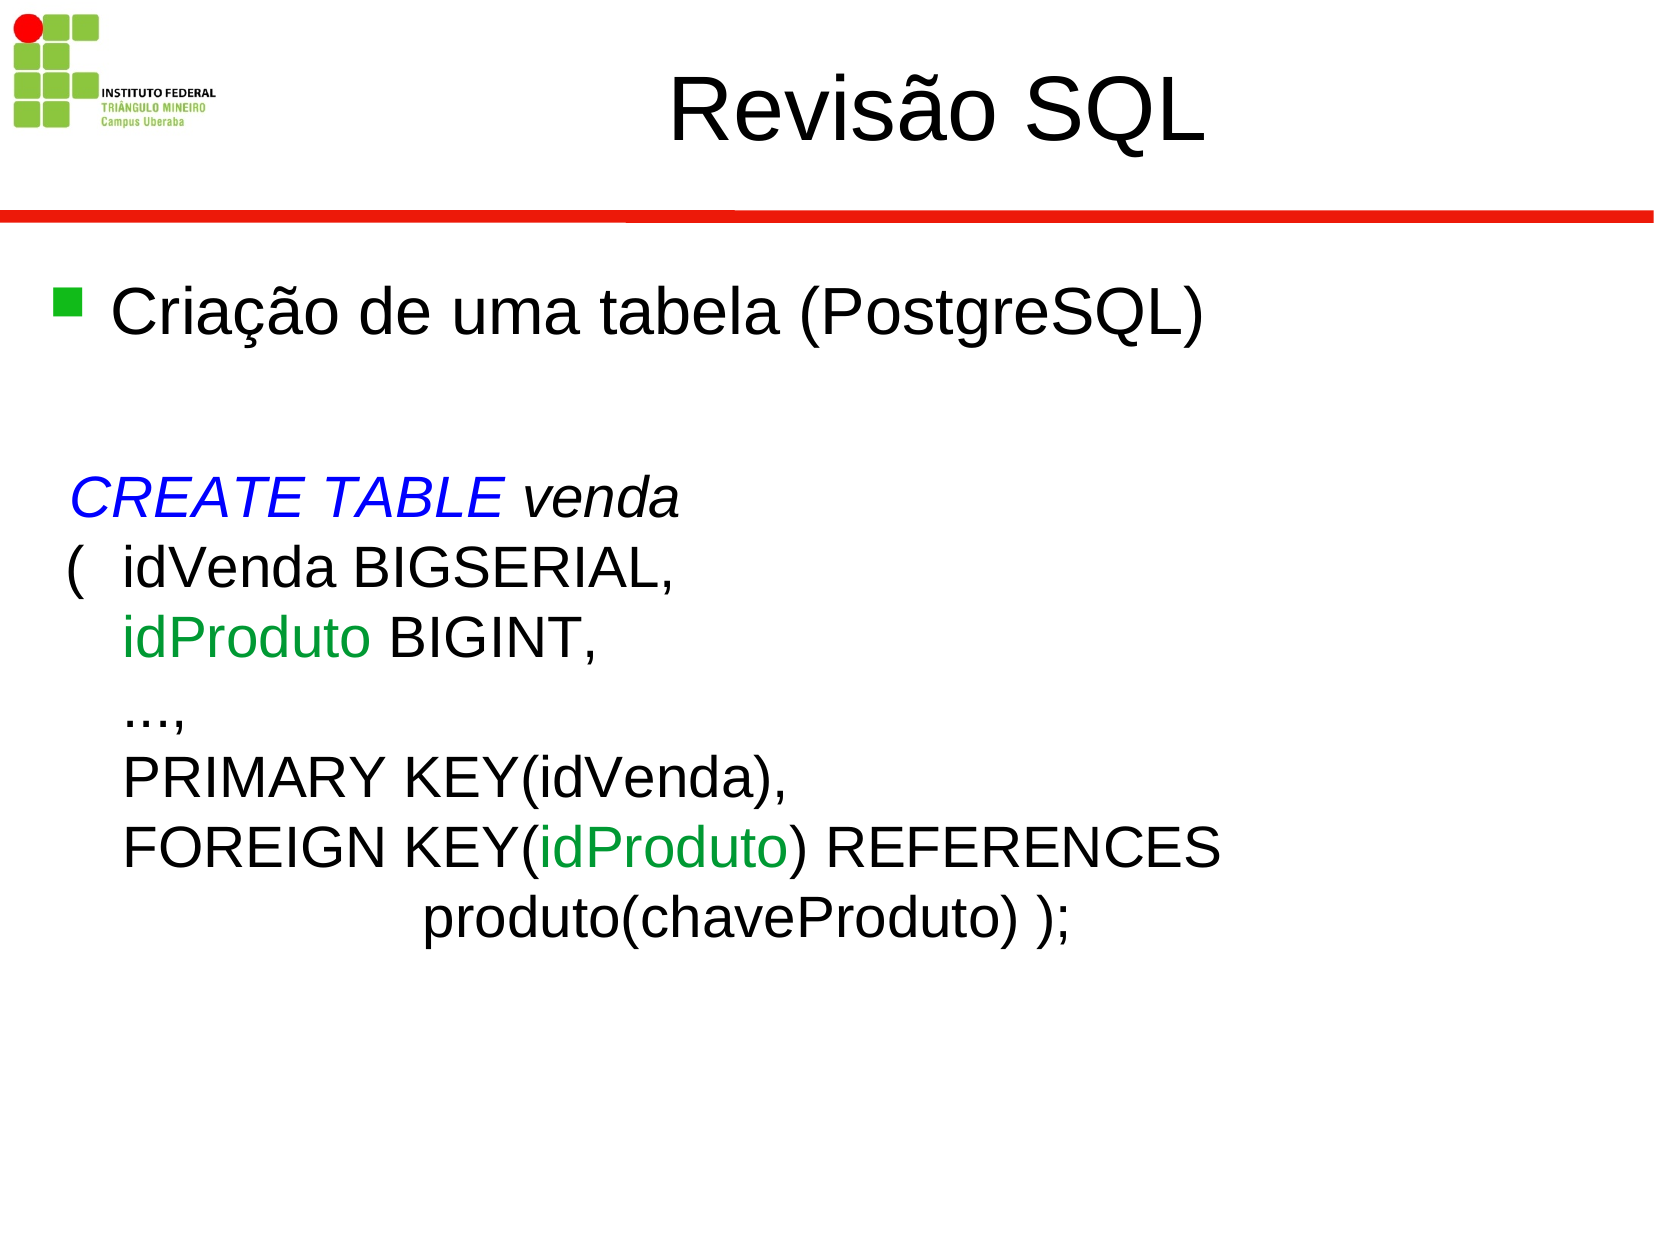

Revisão SQL
Criação de uma tabela (PostgreSQL)
CREATE TABLE venda
 (	idVenda BIGSERIAL,
	idProduto BIGINT,
	...,
	PRIMARY KEY(idVenda),
	FOREIGN KEY(idProduto) REFERENCES
 produto(chaveProduto) );